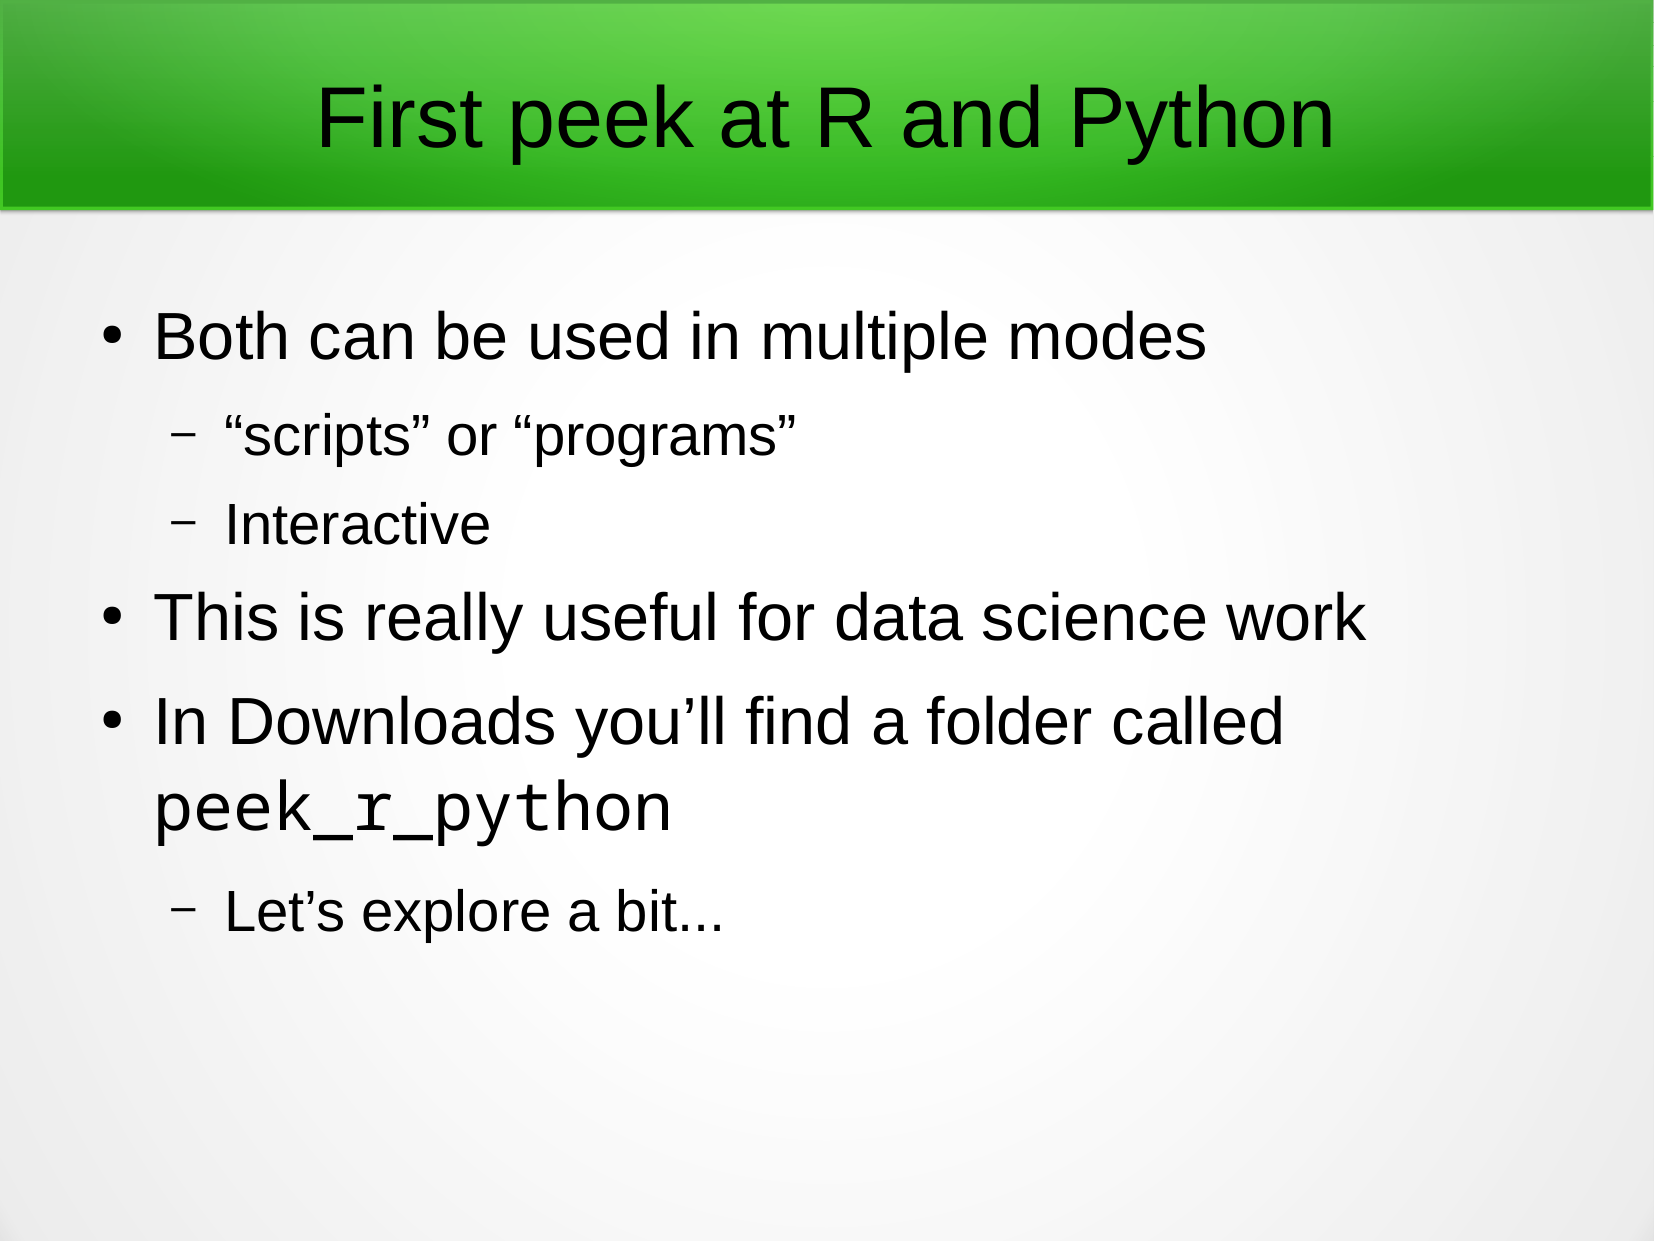

# First peek at R and Python
Both can be used in multiple modes
“scripts” or “programs”
Interactive
This is really useful for data science work
In Downloads you’ll find a folder called peek_r_python
Let’s explore a bit...